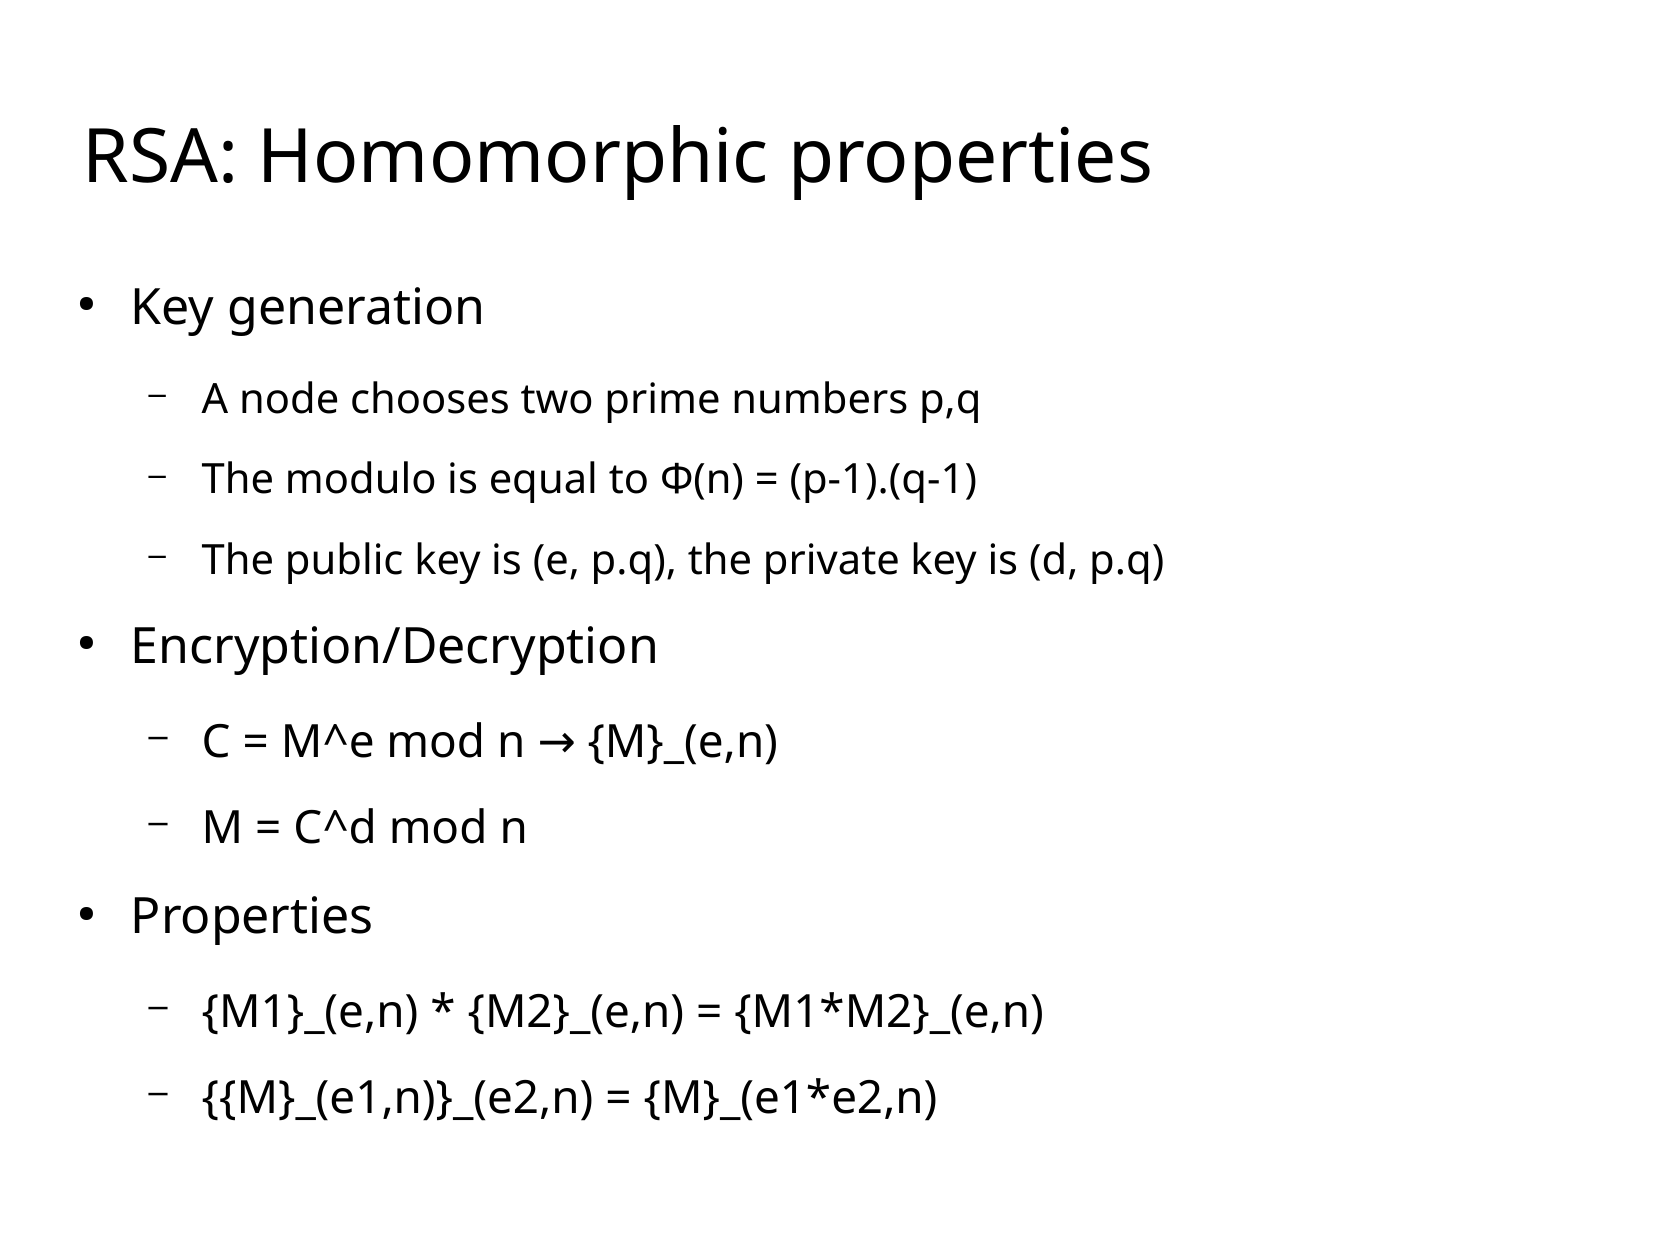

# RSA: Homomorphic properties
Key generation
A node chooses two prime numbers p,q
The modulo is equal to Φ(n) = (p-1).(q-1)
The public key is (e, p.q), the private key is (d, p.q)
Encryption/Decryption
C = M^e mod n → {M}_(e,n)
M = C^d mod n
Properties
{M1}_(e,n) * {M2}_(e,n) = {M1*M2}_(e,n)
{{M}_(e1,n)}_(e2,n) = {M}_(e1*e2,n)